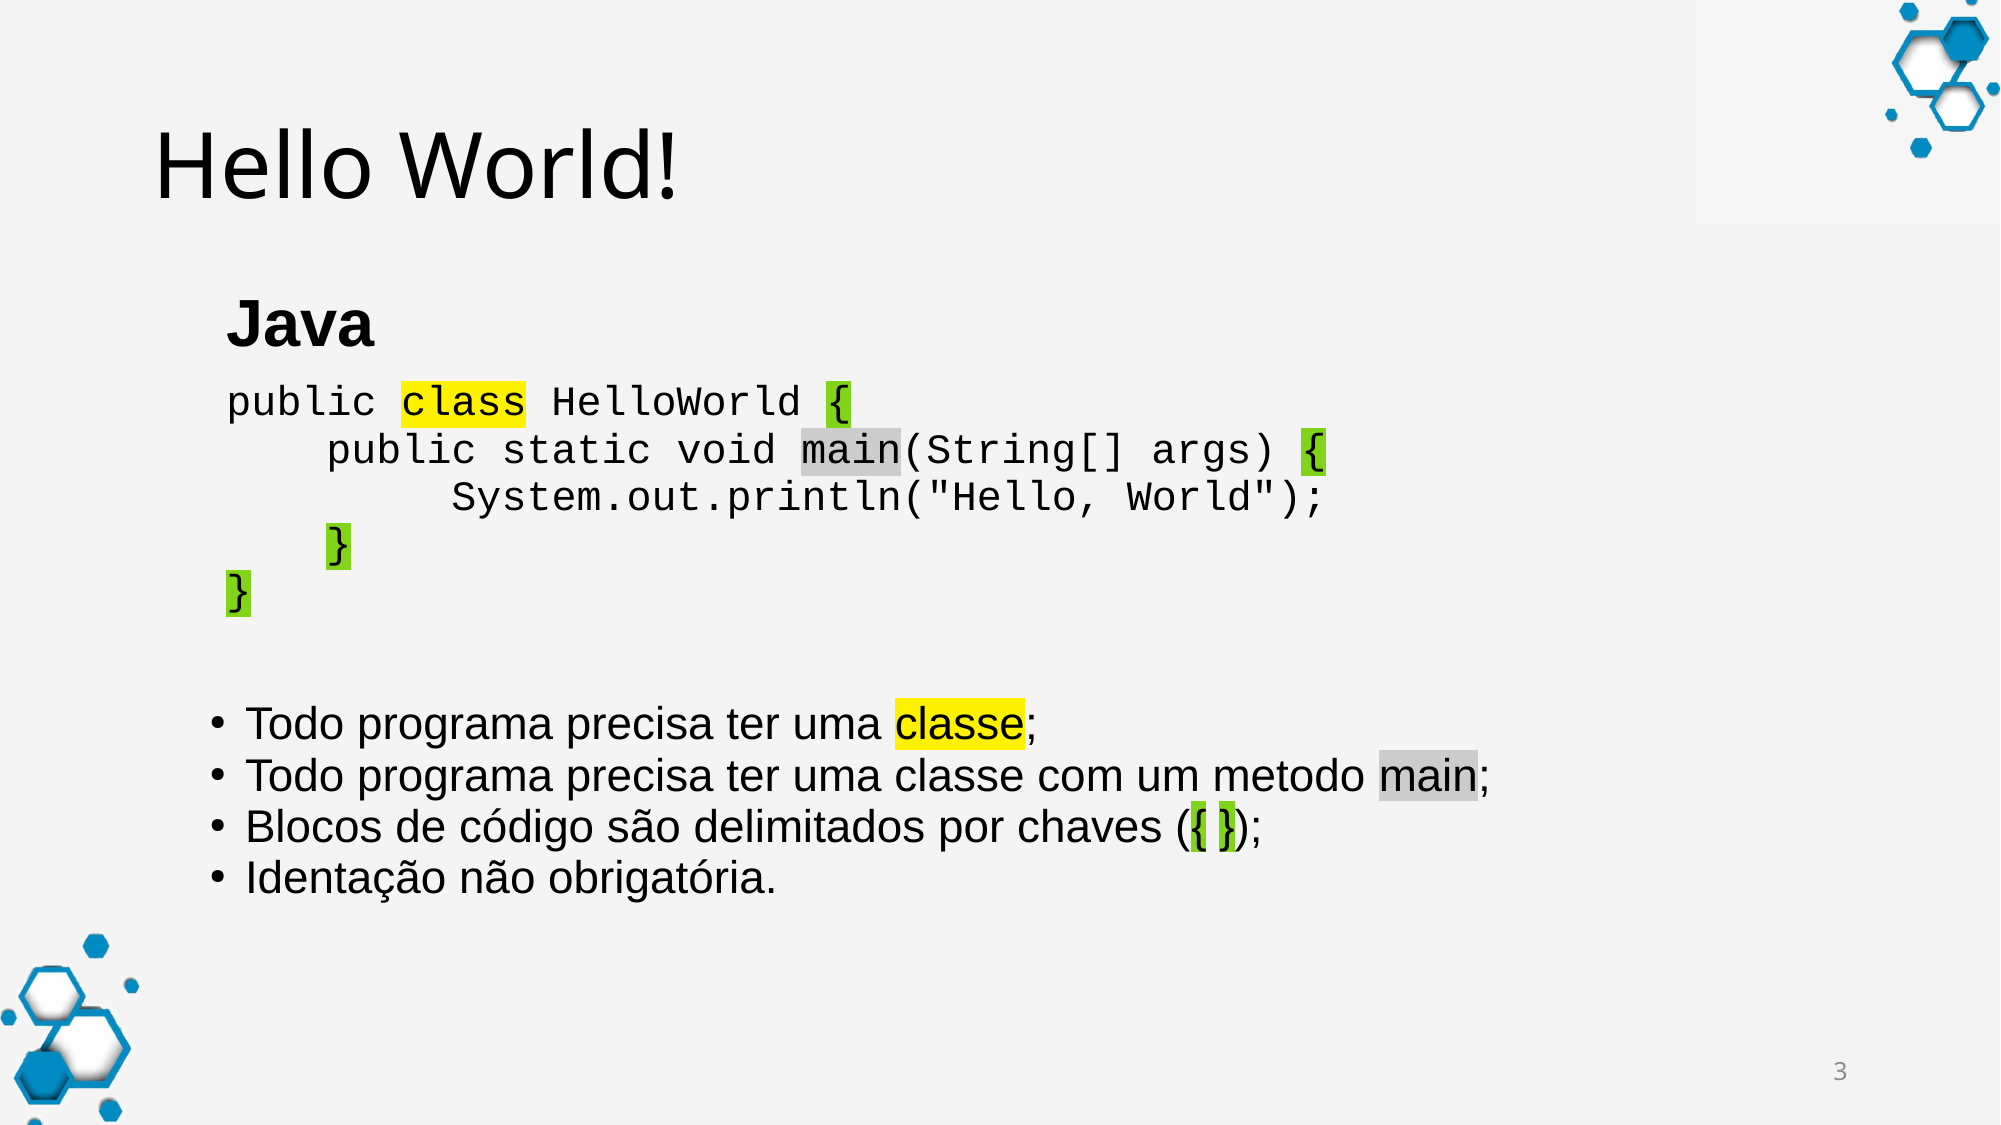

# Hello World!
Java
public class HelloWorld {
 public static void main(String[] args) {
 System.out.println("Hello, World");
 }
}
Todo programa precisa ter uma classe;
Todo programa precisa ter uma classe com um metodo main;
Blocos de código são delimitados por chaves ({ });
Identação não obrigatória.